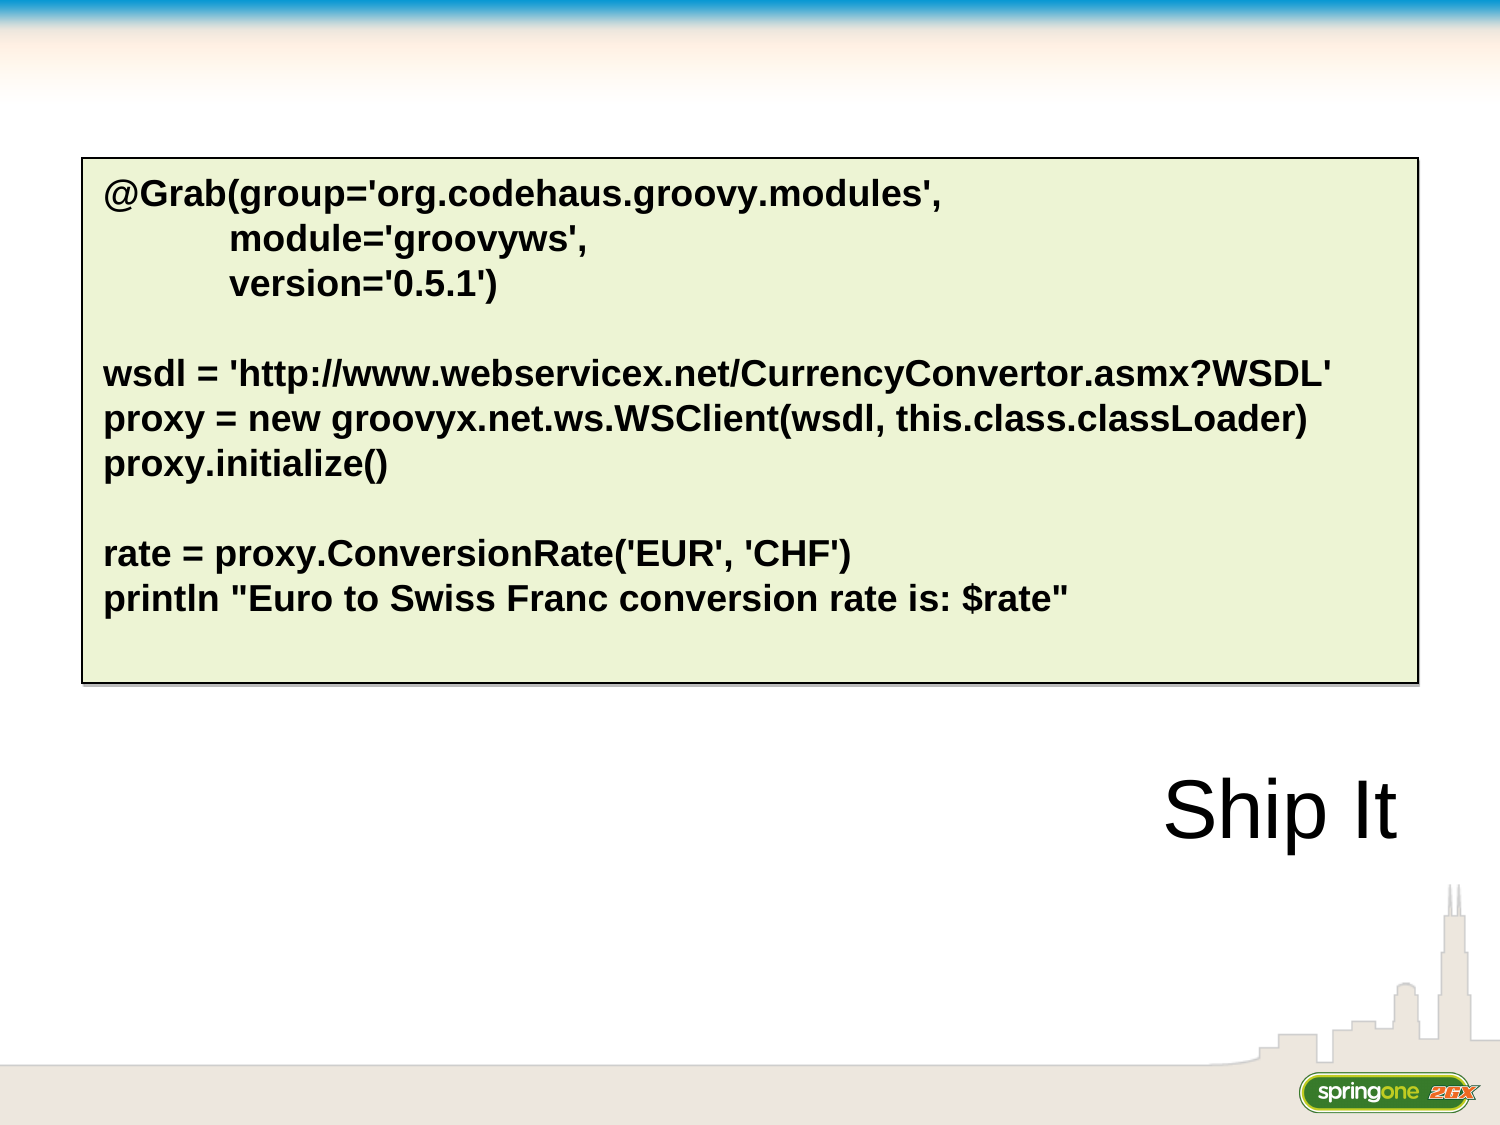

@Grab(group='org.codehaus.groovy.modules',
 module='groovyws',
 version='0.5.1')
wsdl = 'http://www.webservicex.net/CurrencyConvertor.asmx?WSDL'
proxy = new groovyx.net.ws.WSClient(wsdl, this.class.classLoader)
proxy.initialize()
rate = proxy.ConversionRate('EUR', 'CHF')
println "Euro to Swiss Franc conversion rate is: $rate"
Ship It